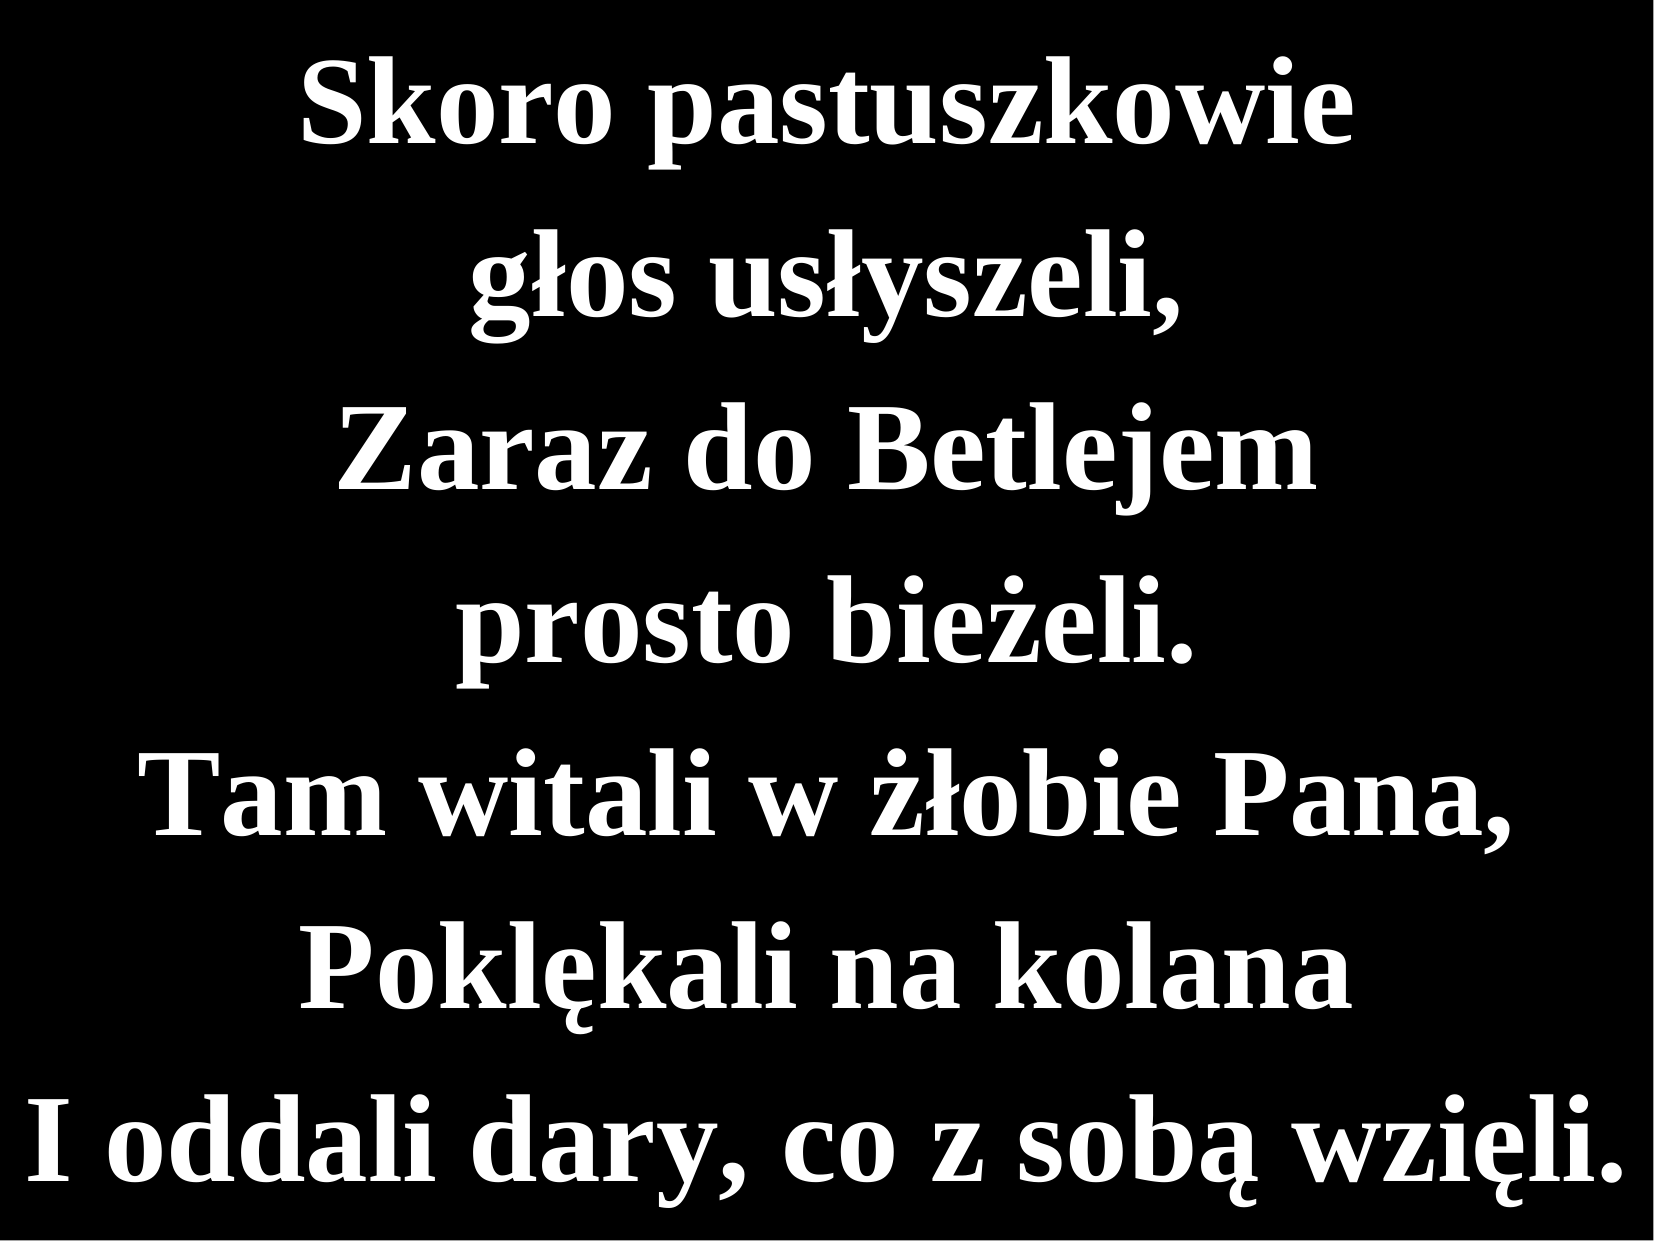

# Skoro pastuszkowie ppp głos usłyszeli, ppp Zaraz do Betlejem ppp prosto bieżeli. ppp Tam witali w żłobie Pana, ppp Poklękali na kolana ppp I oddali dary, co z sobą wzięli.